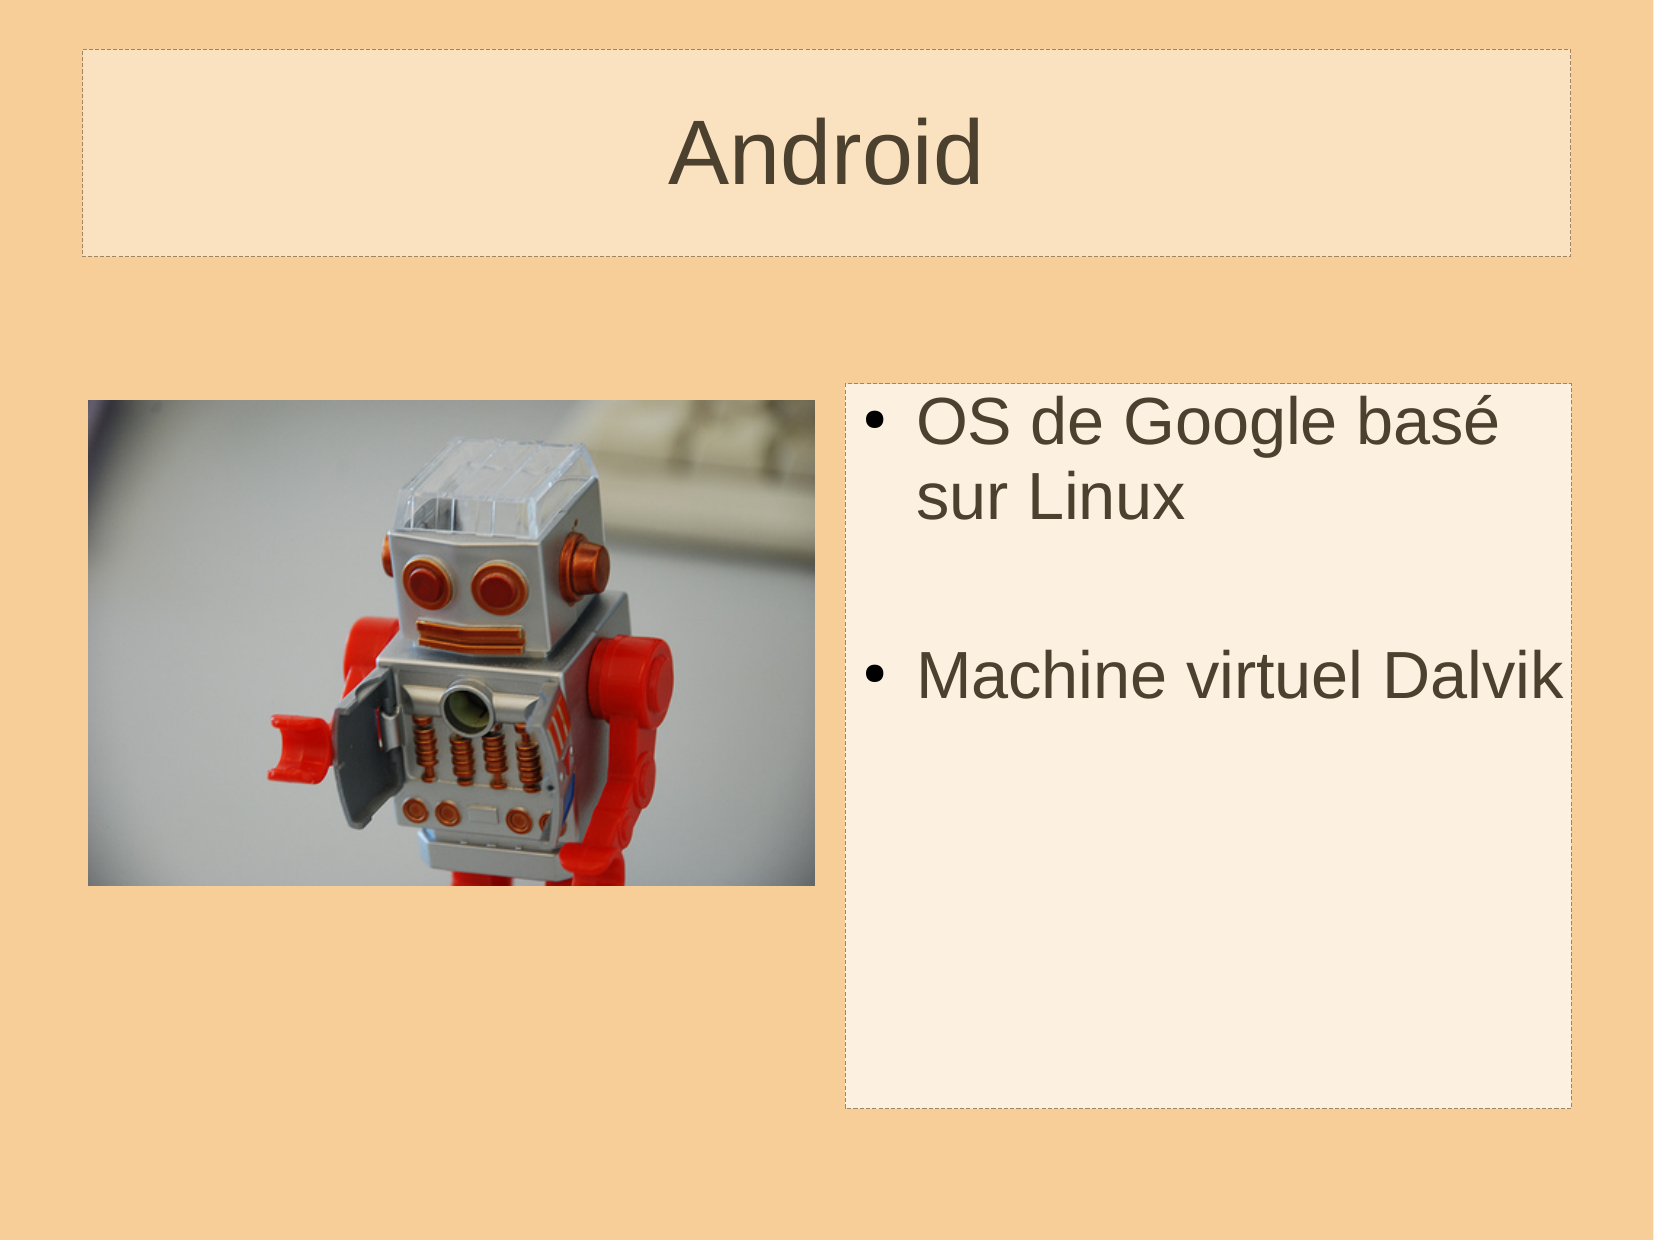

# Android
OS de Google basé sur Linux
Machine virtuel Dalvik